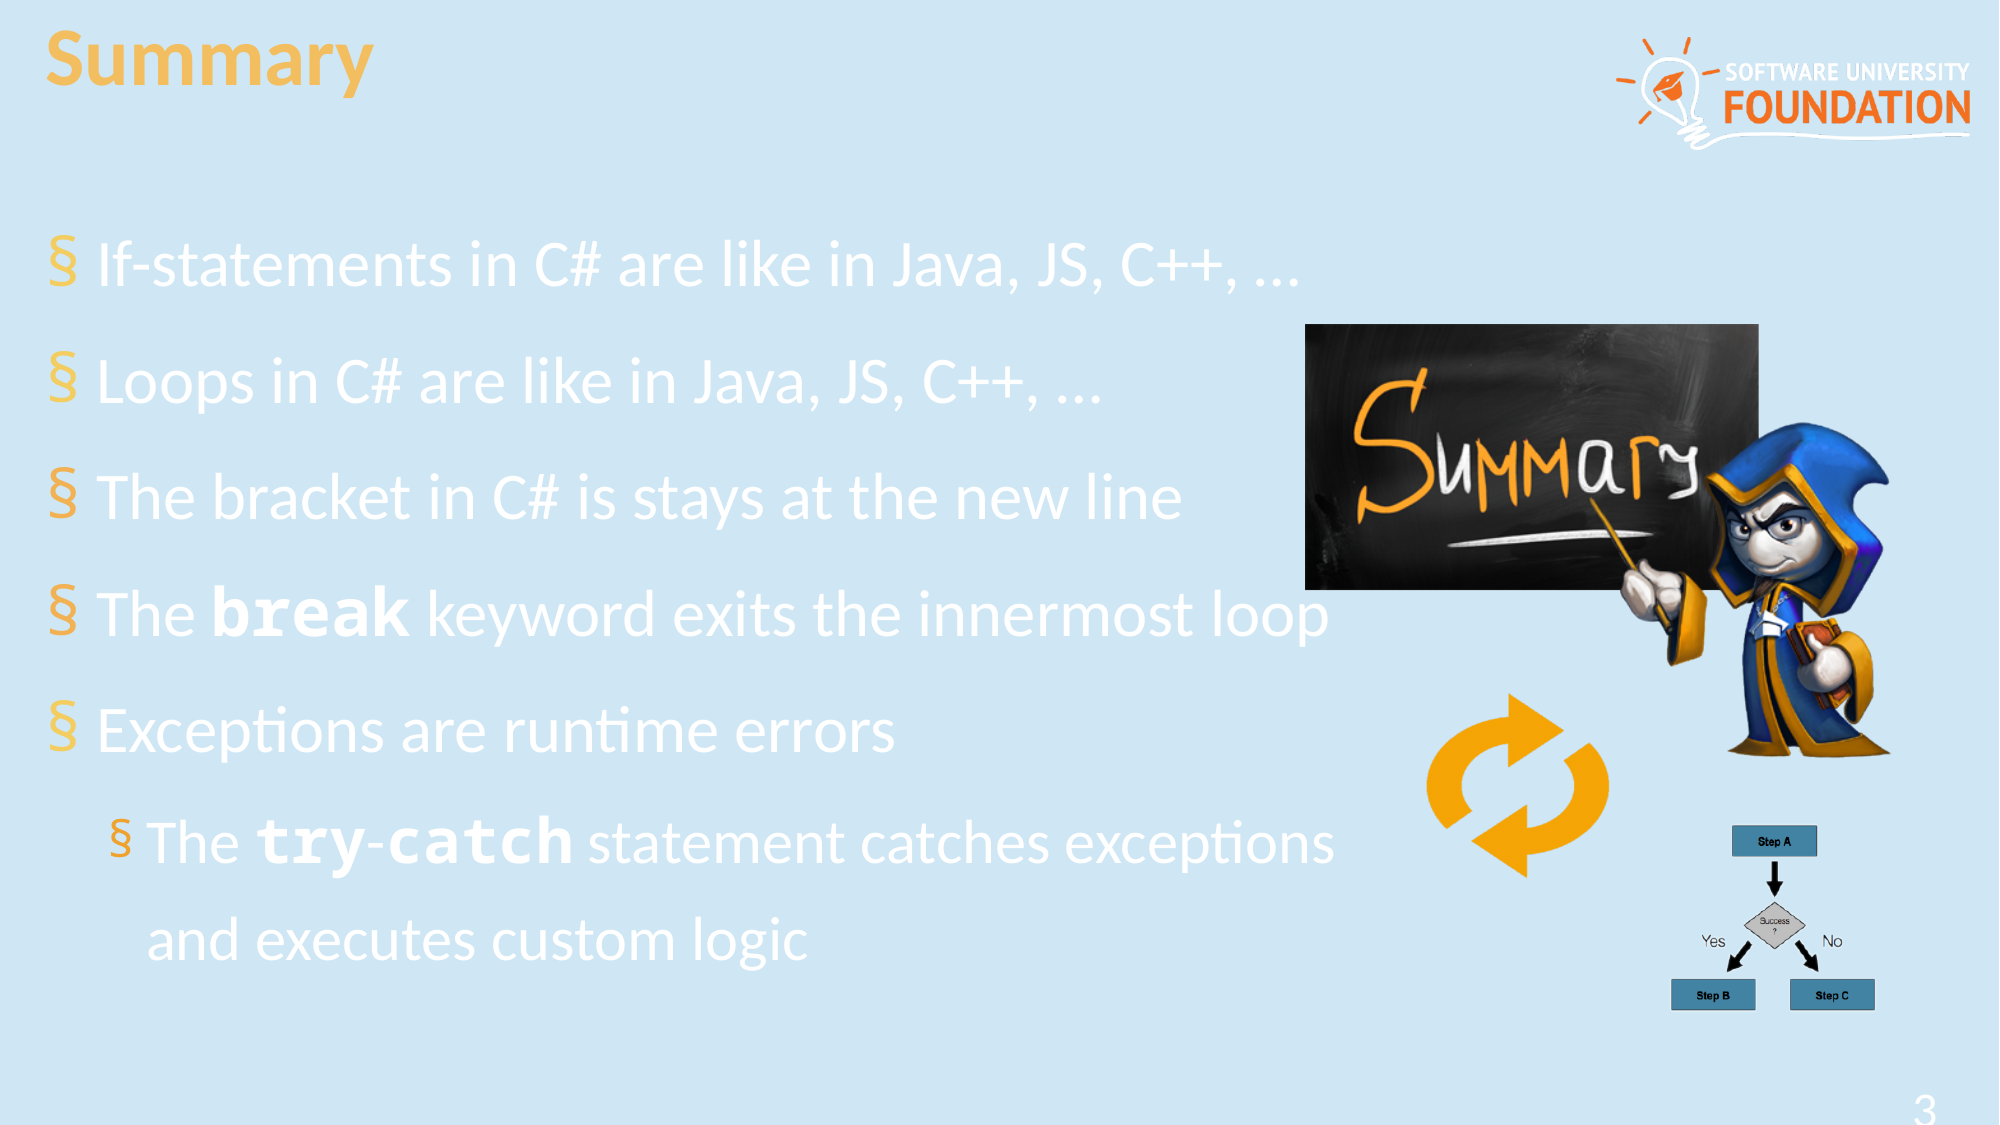

Summary
# If-statements in C# are like in Java, JS, C++, …
Loops in C# are like in Java, JS, C++, …
The bracket in C# is stays at the new line
The break keyword exits the innermost loop
Exceptions are runtime errors
The try-catch statement catches exceptions and executes custom logic